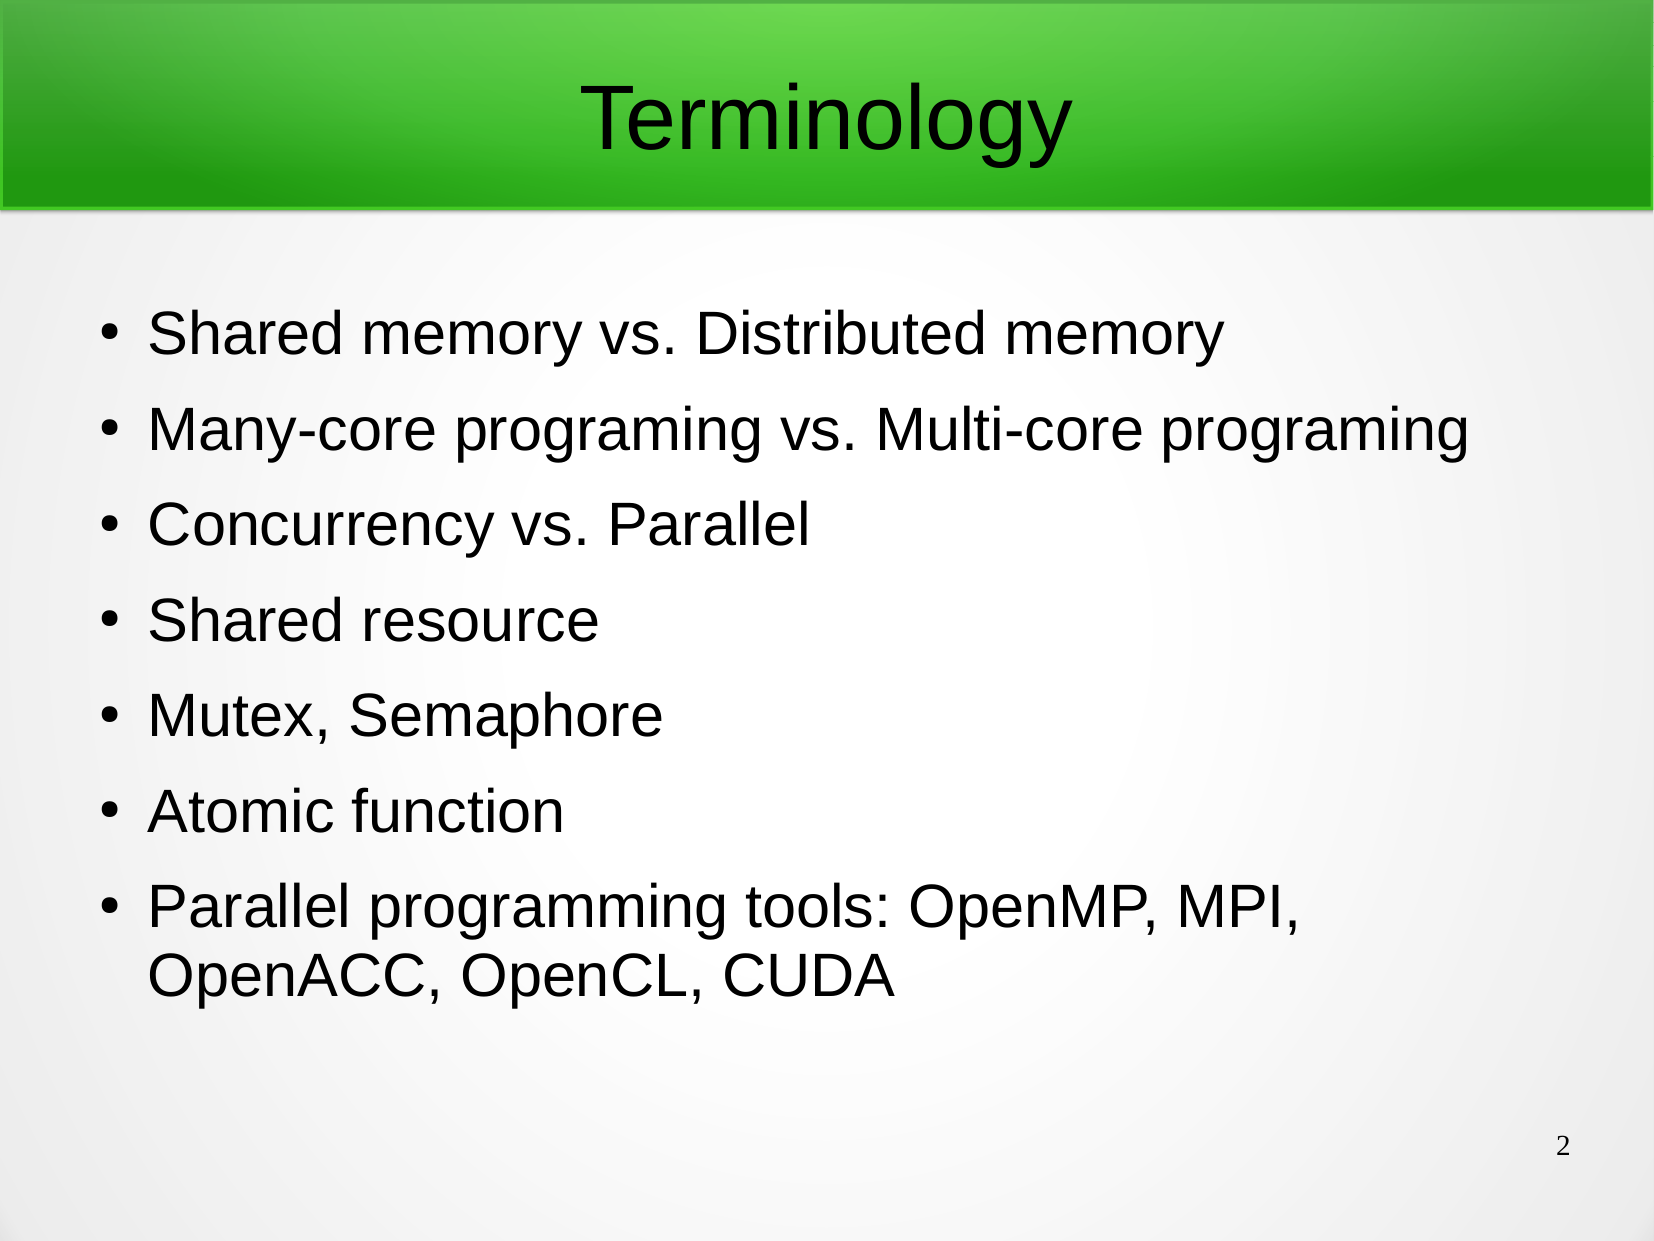

# Terminology
Shared memory vs. Distributed memory
Many-core programing vs. Multi-core programing
Concurrency vs. Parallel
Shared resource
Mutex, Semaphore
Atomic function
Parallel programming tools: OpenMP, MPI, OpenACC, OpenCL, CUDA
2